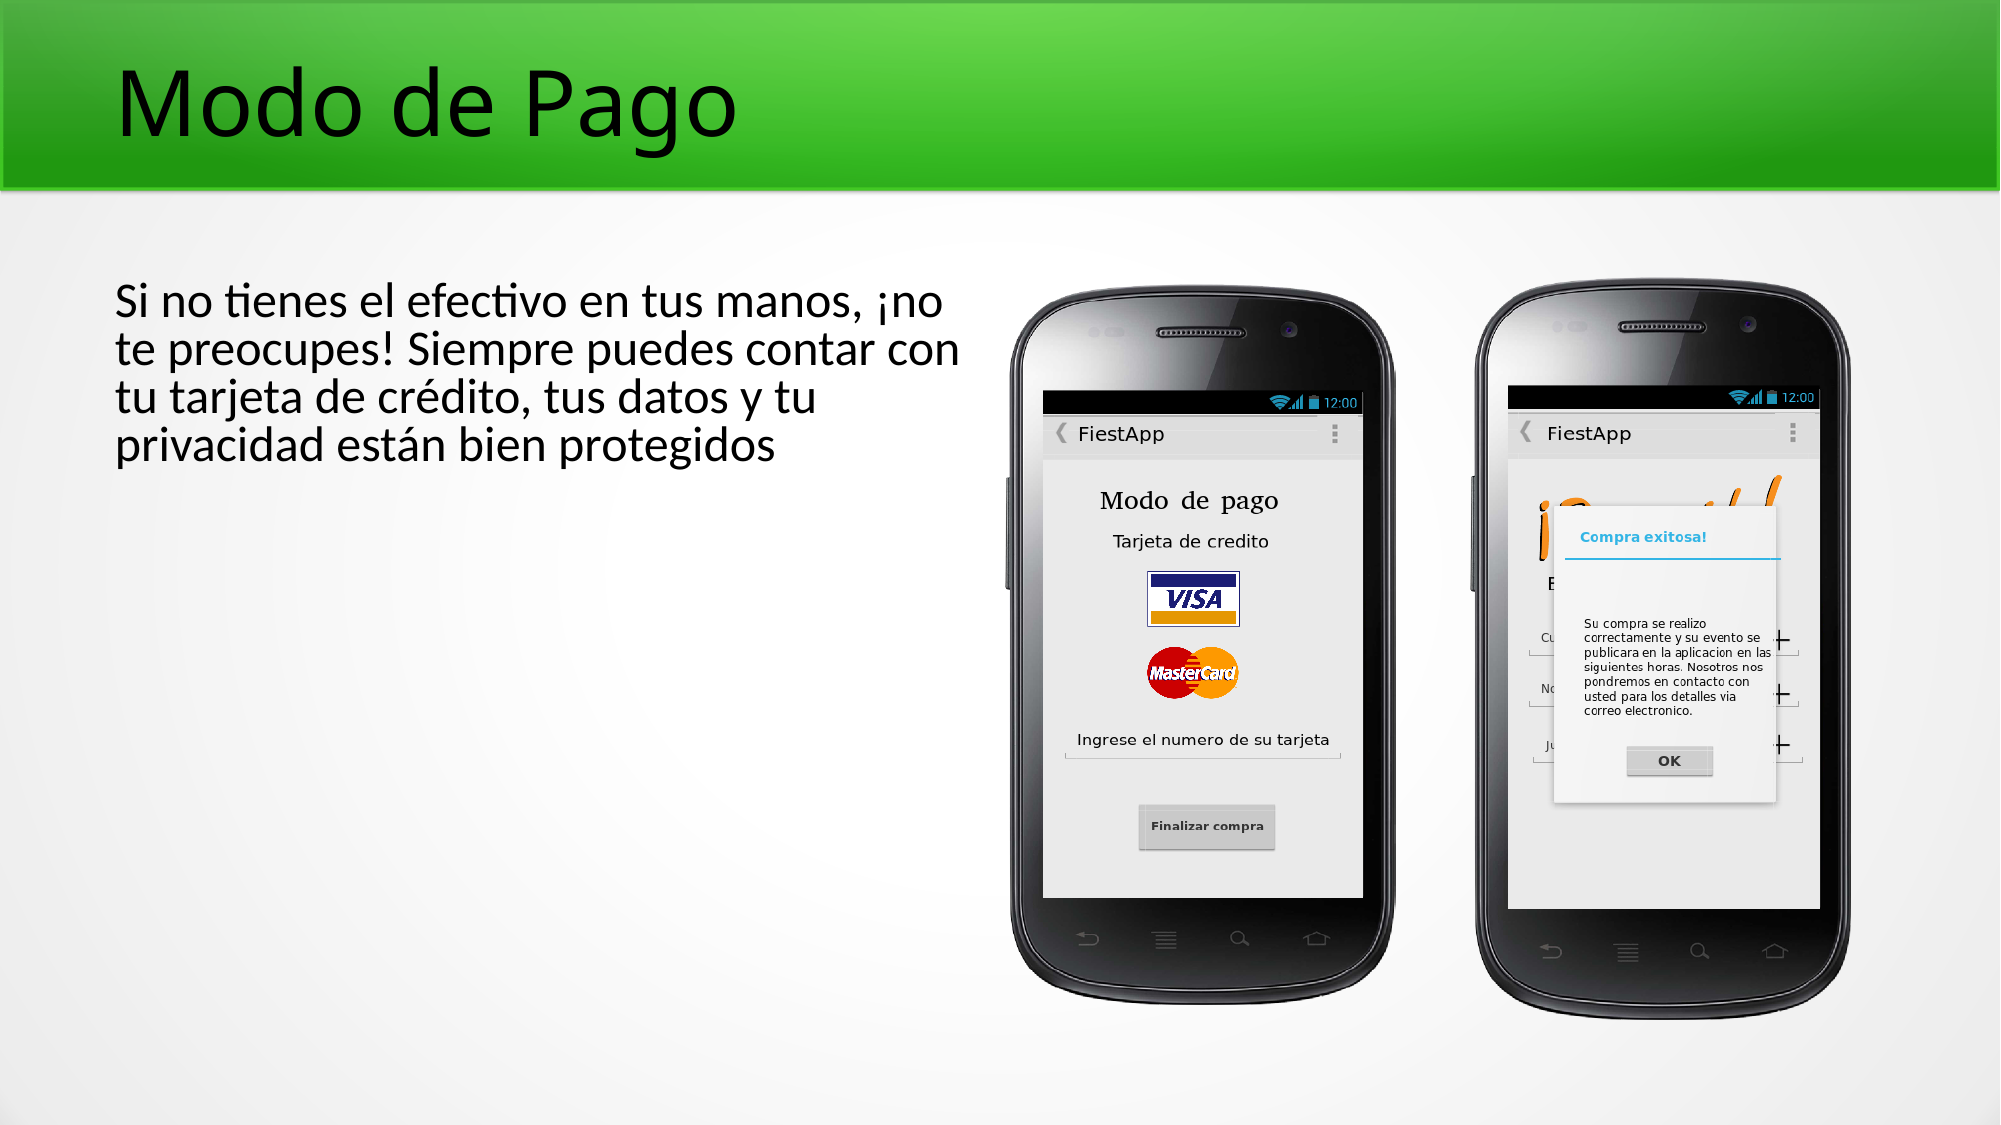

# Modo de Pago
Si no tienes el efectivo en tus manos, ¡no te preocupes! Siempre puedes contar con tu tarjeta de crédito, tus datos y tu privacidad están bien protegidos